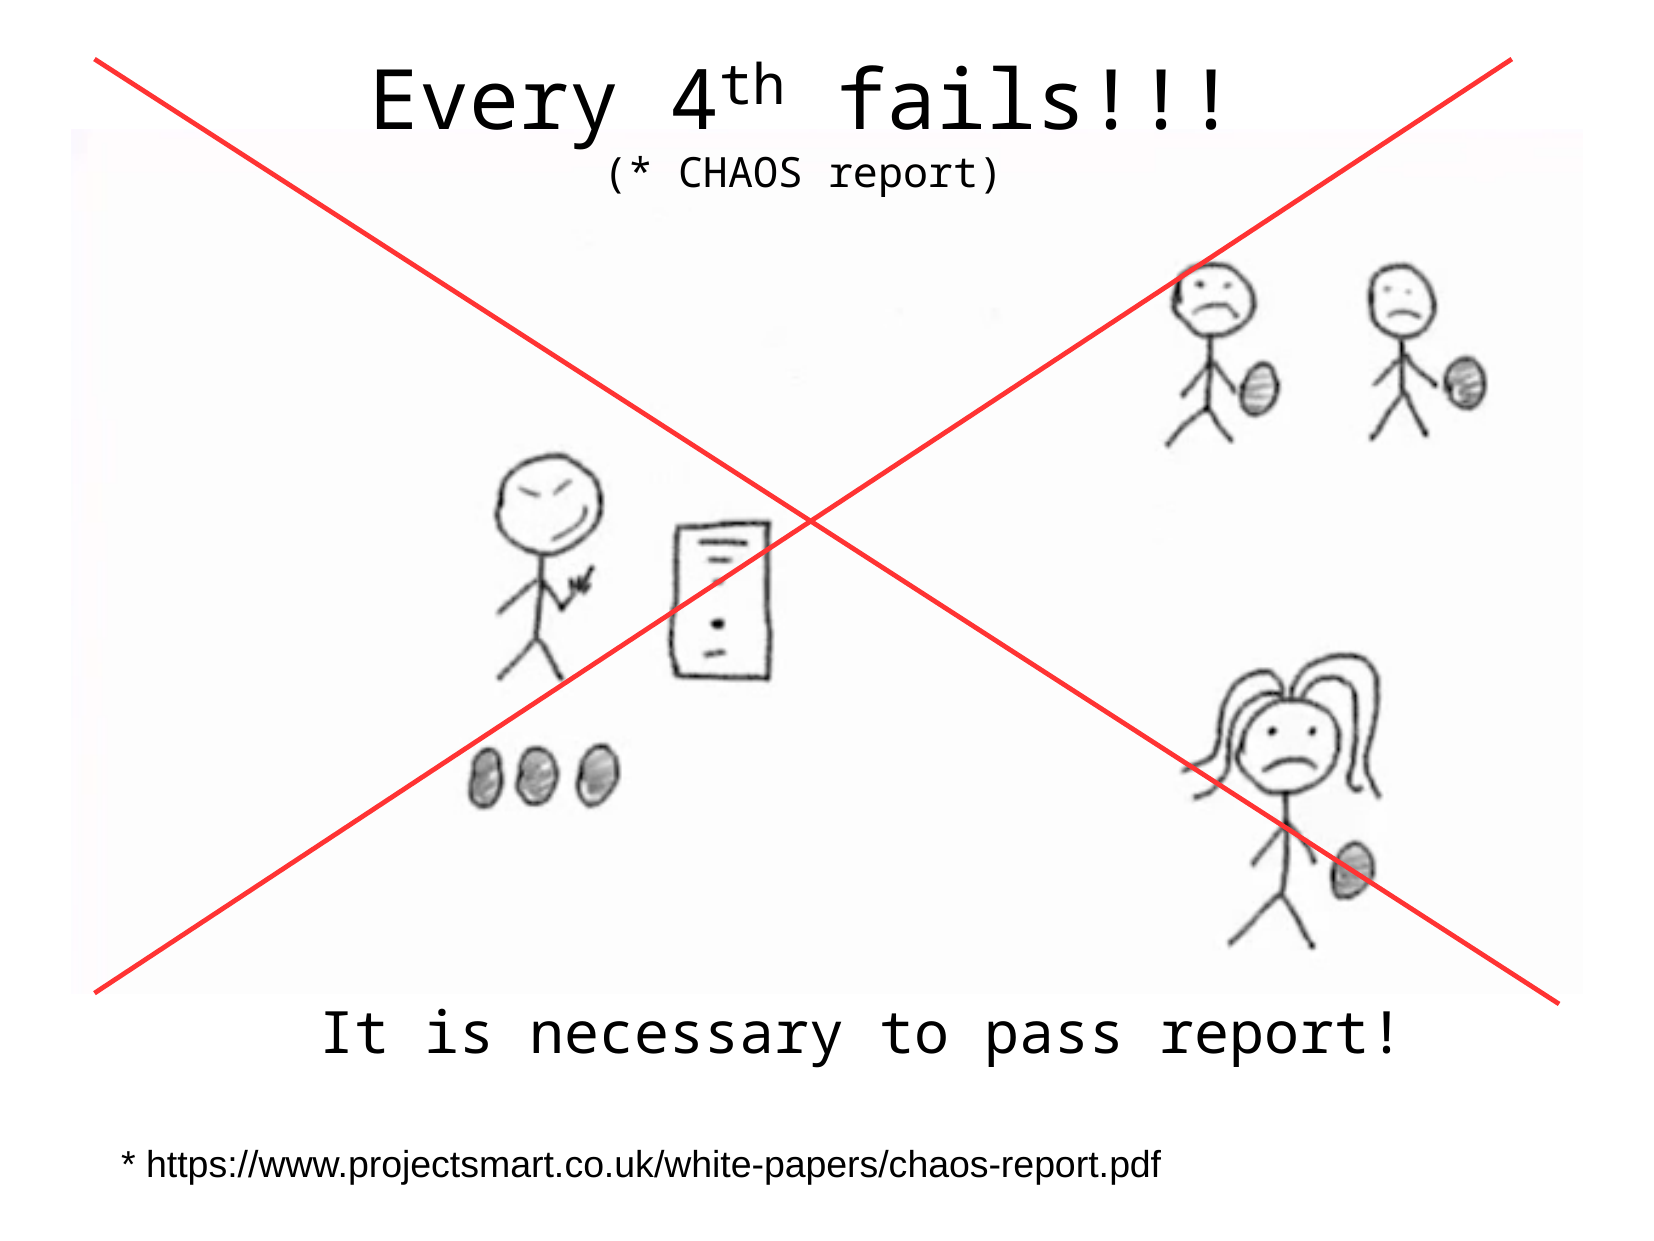

Every 4th fails!!!
(* CHAOS report)
# It is necessary to pass report!
* https://www.projectsmart.co.uk/white-papers/chaos-report.pdf